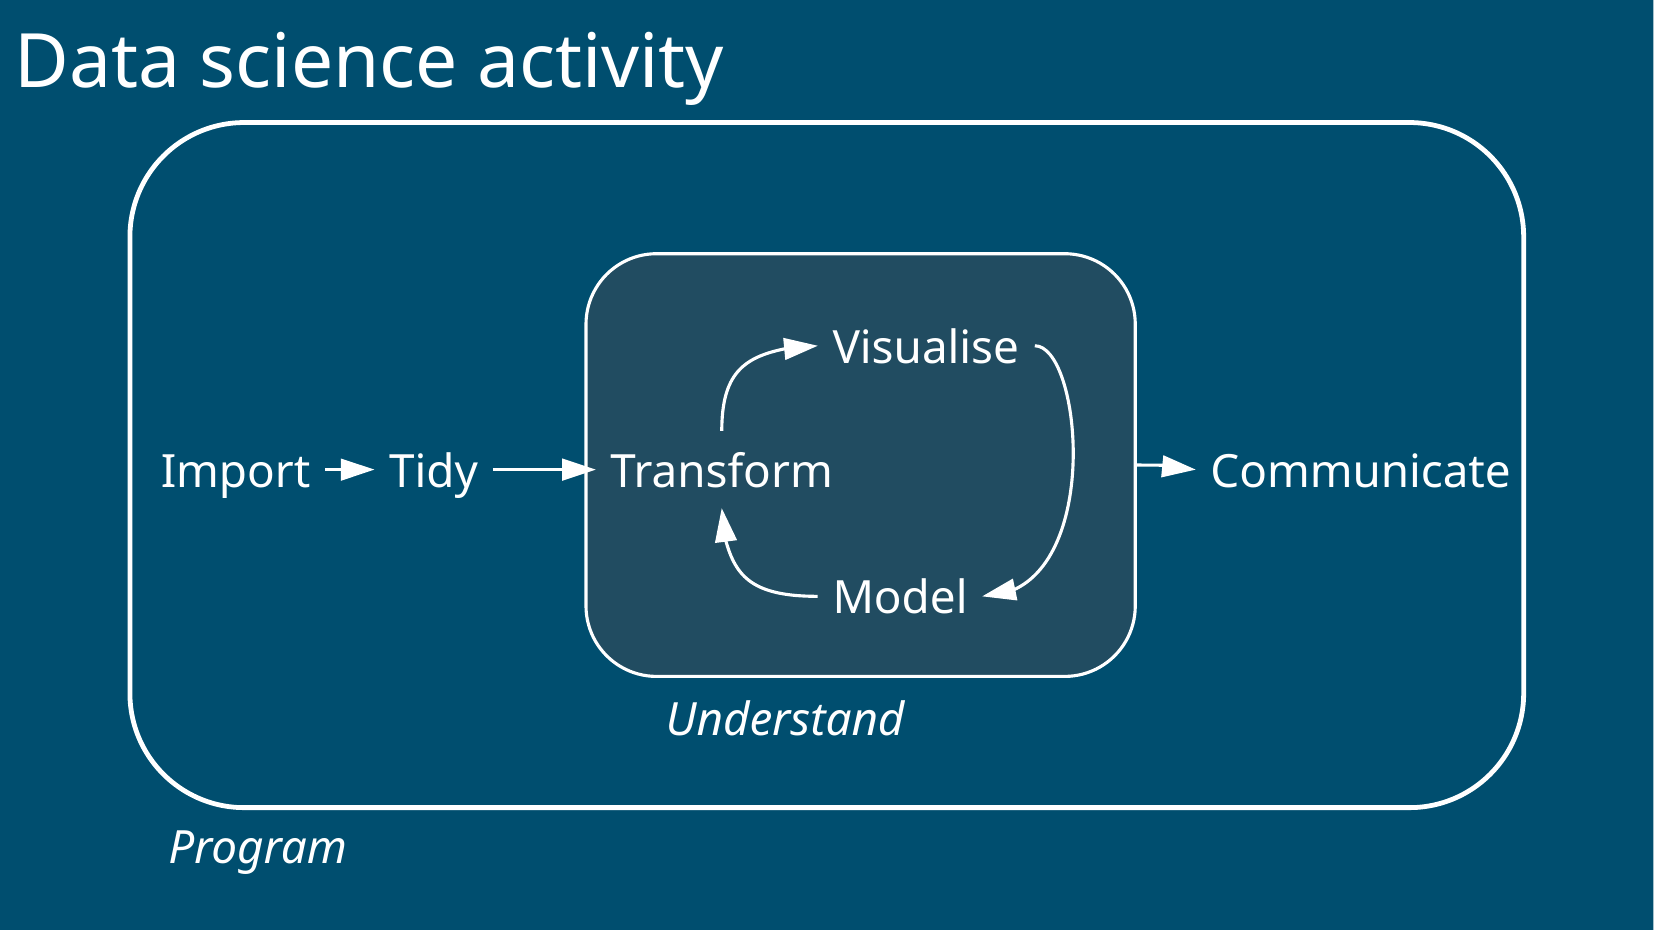

Data science activity
Visualise
Import
Tidy
Transform
Communicate
Model
Understand
Program